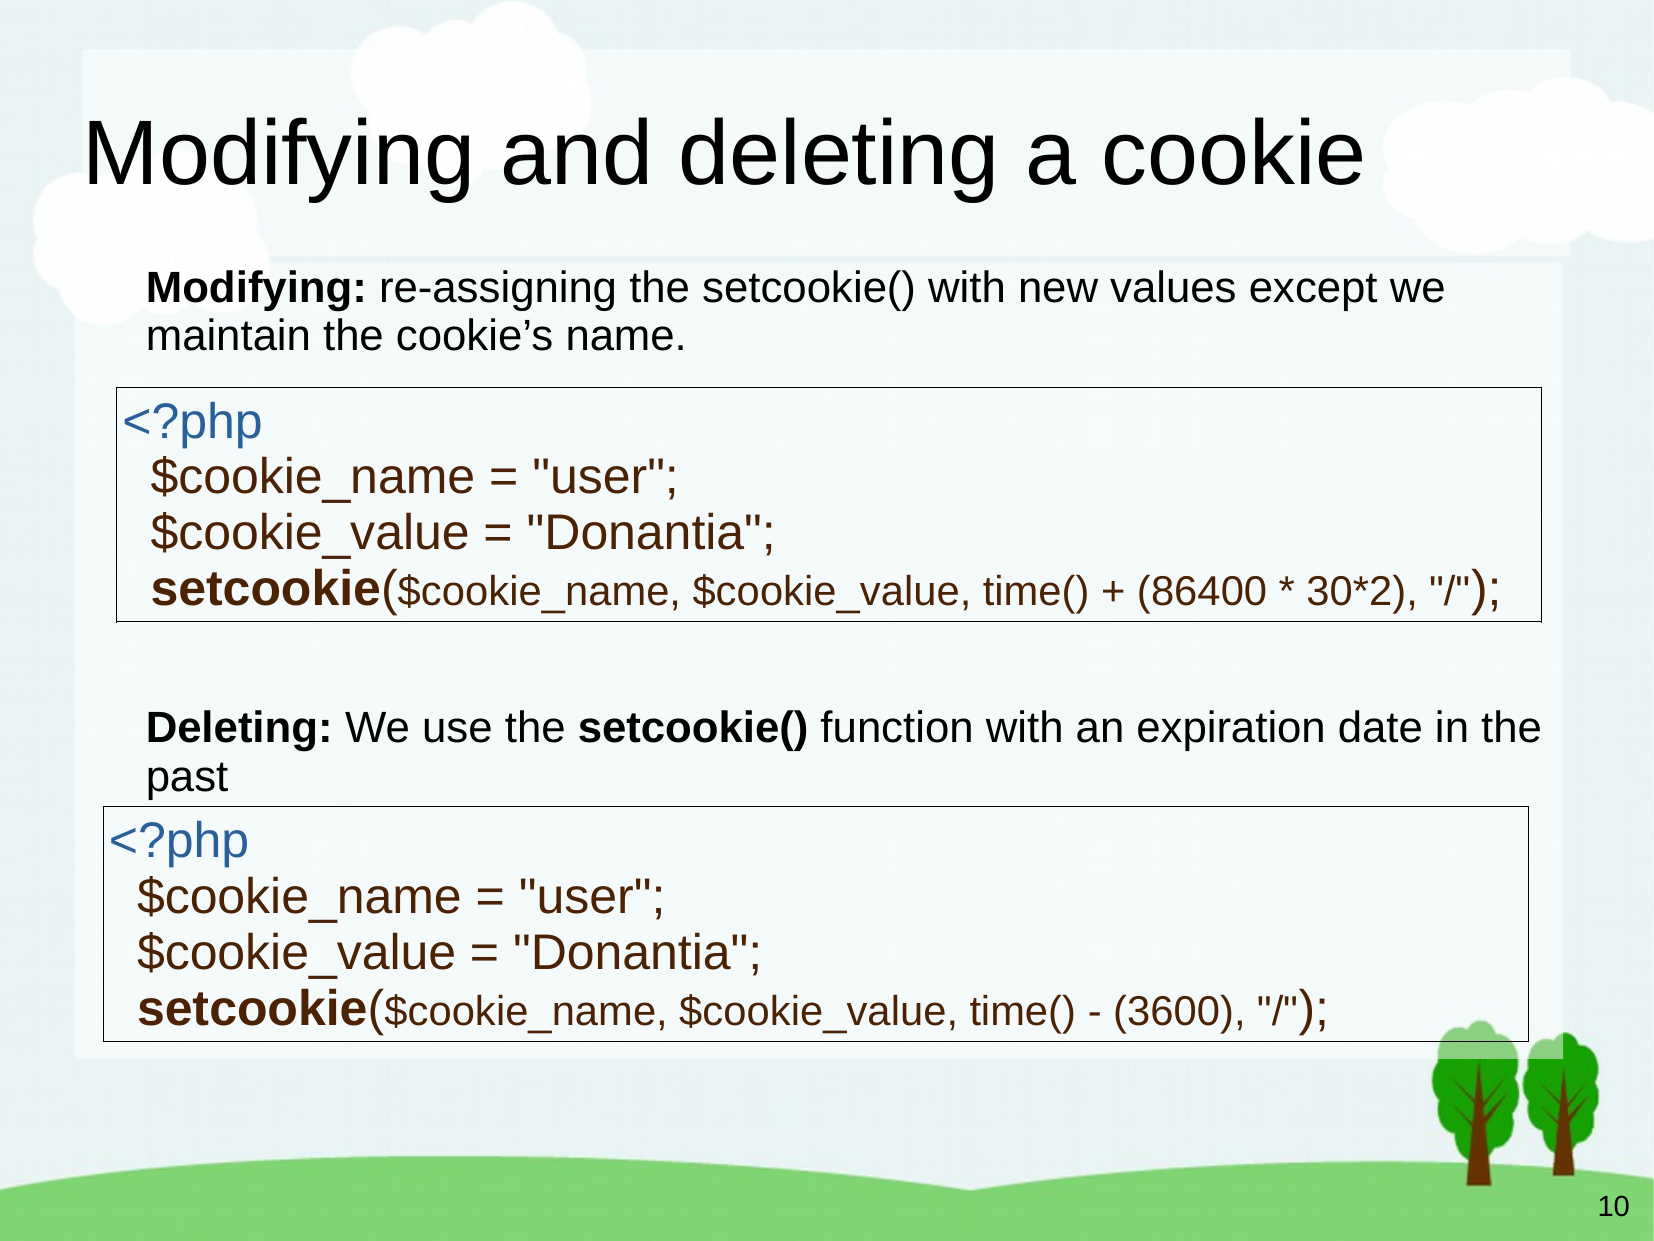

# Modifying and deleting a cookie
Modifying: re-assigning the setcookie() with new values except we maintain the cookie’s name.
Deleting: We use the setcookie() function with an expiration date in the past
| <?php $cookie\_name = "user"; $cookie\_value = "Donantia"; setcookie($cookie\_name, $cookie\_value, time() + (86400 \* 30\*2), "/"); |
| --- |
| <?php $cookie\_name = "user"; $cookie\_value = "Donantia"; setcookie($cookie\_name, $cookie\_value, time() - (3600), "/"); |
| --- |
10